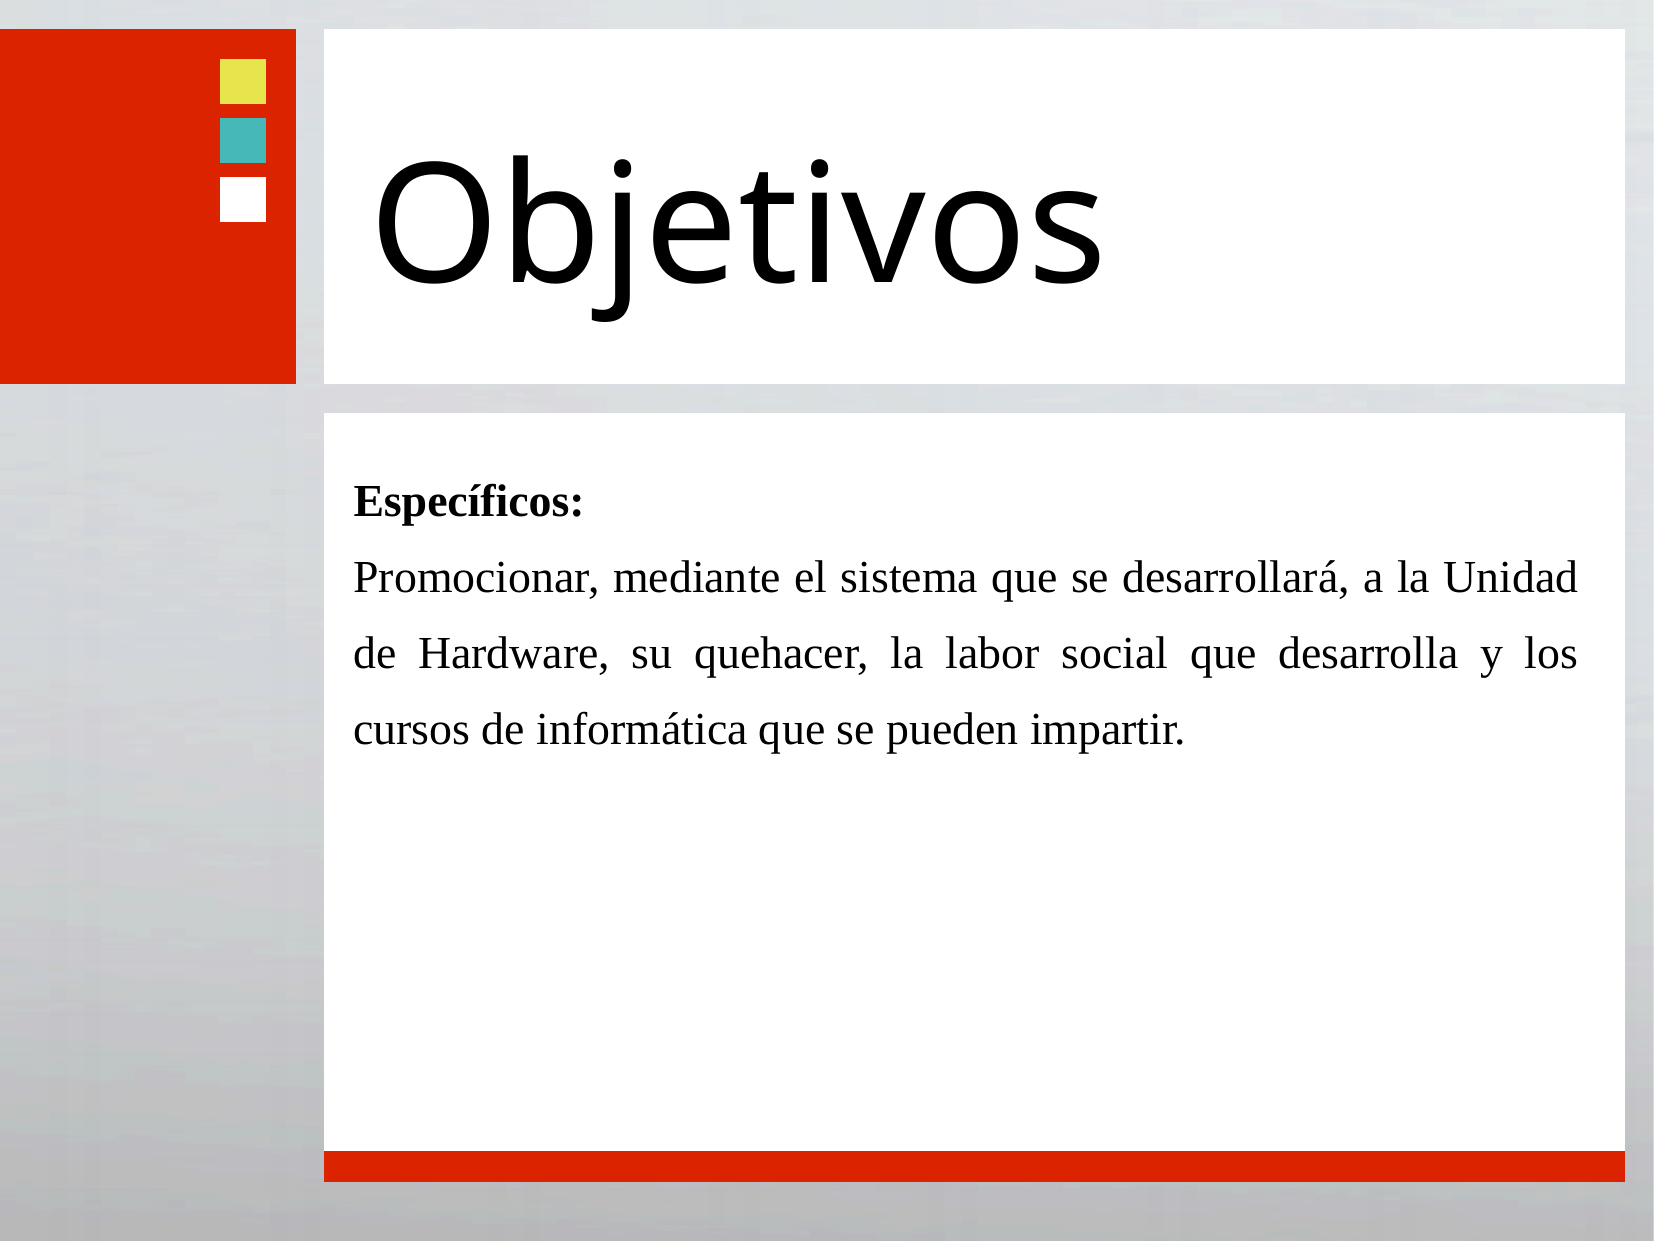

Objetivos
General:
Desarrollar e implementar un sistema informático, que automatice los procesos de las funciones principales del Laboratorio de cómputo y de toda la Unidad de Hardware del Departamento de Ingeniería y Arquitectura.
Específicos:
Promocionar, mediante el sistema que se desarrollará, a la Unidad de Hardware, su quehacer, la labor social que desarrolla y los cursos de informática que se pueden impartir.
General:
Desarrollar e implementar un sistema informático, que automatice los procesos de las funciones principales del Laboratorio de cómputo y de toda la Unidad de Hardware del Departamento de Ingeniería y Arquitectura.